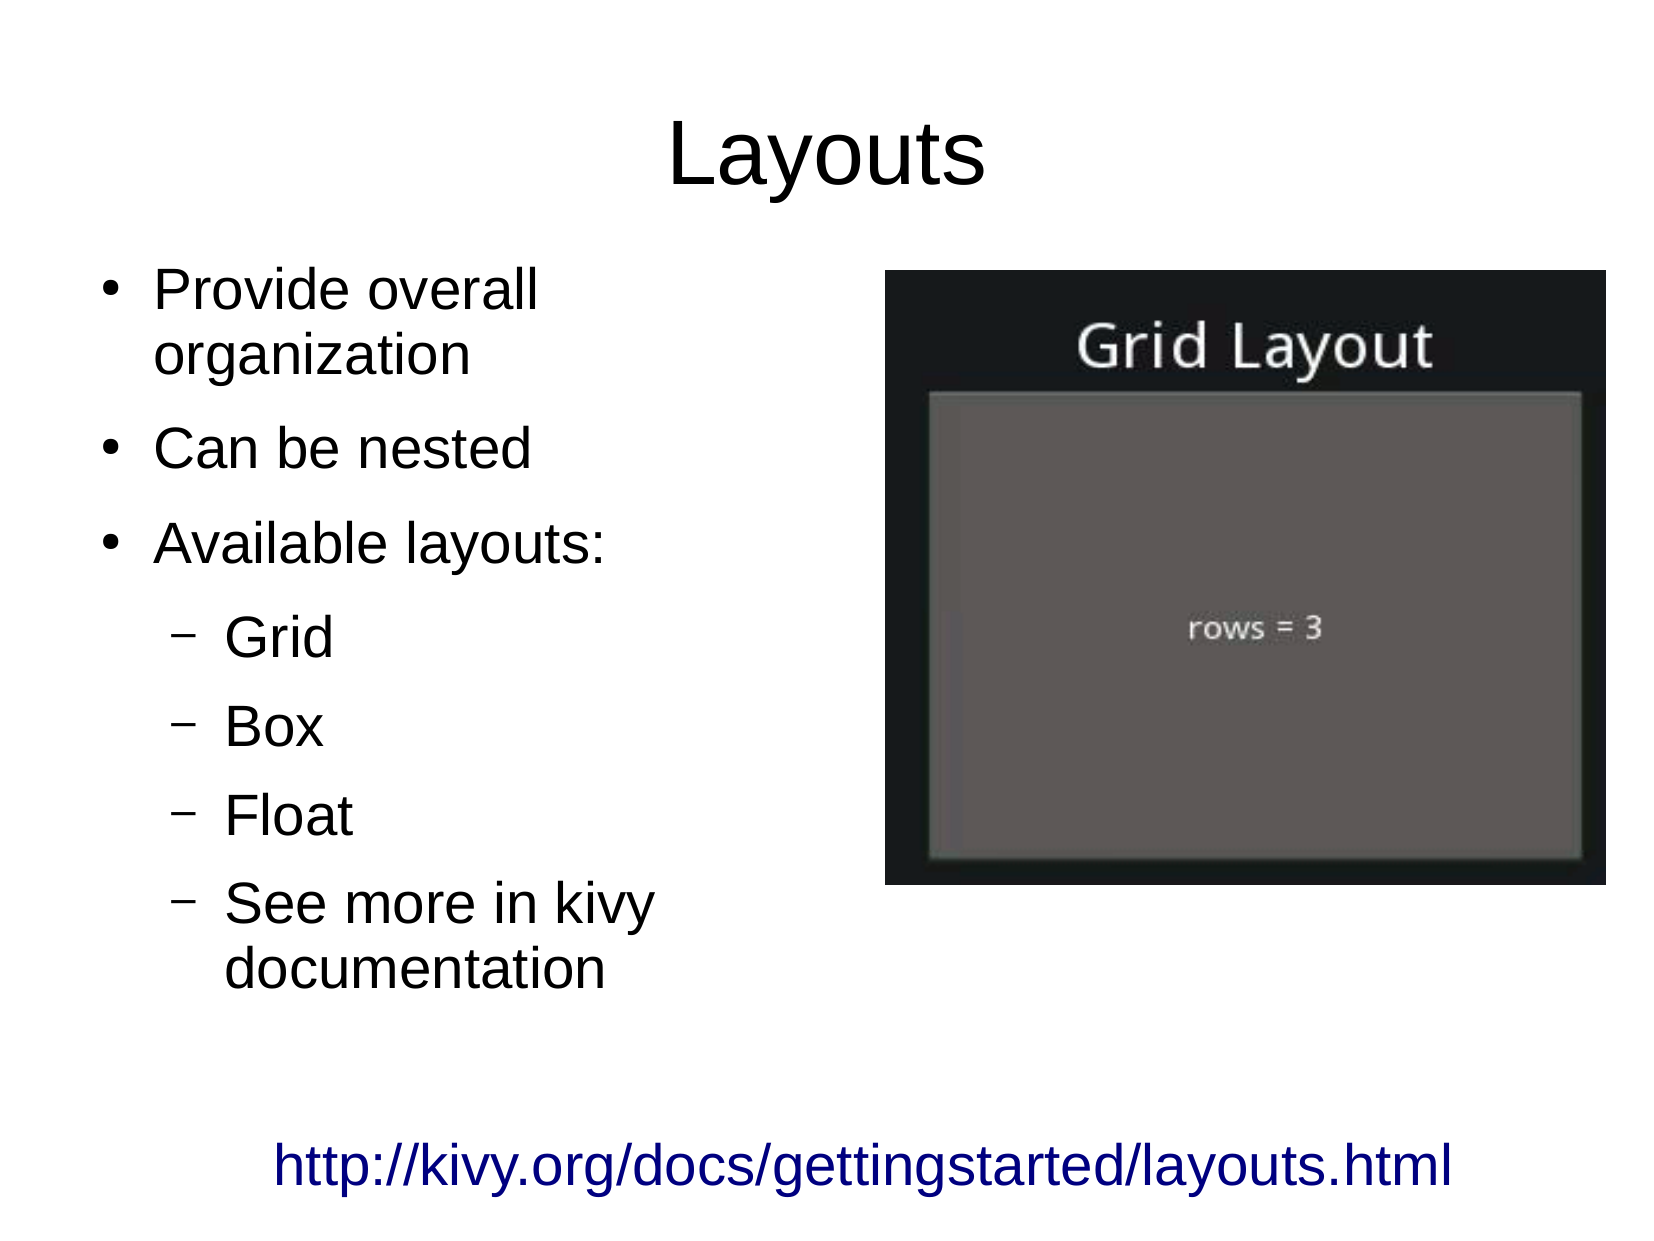

# Layouts
Provide overall organization
Can be nested
Available layouts:
Grid
Box
Float
See more in kivy documentation
http://kivy.org/docs/gettingstarted/layouts.html